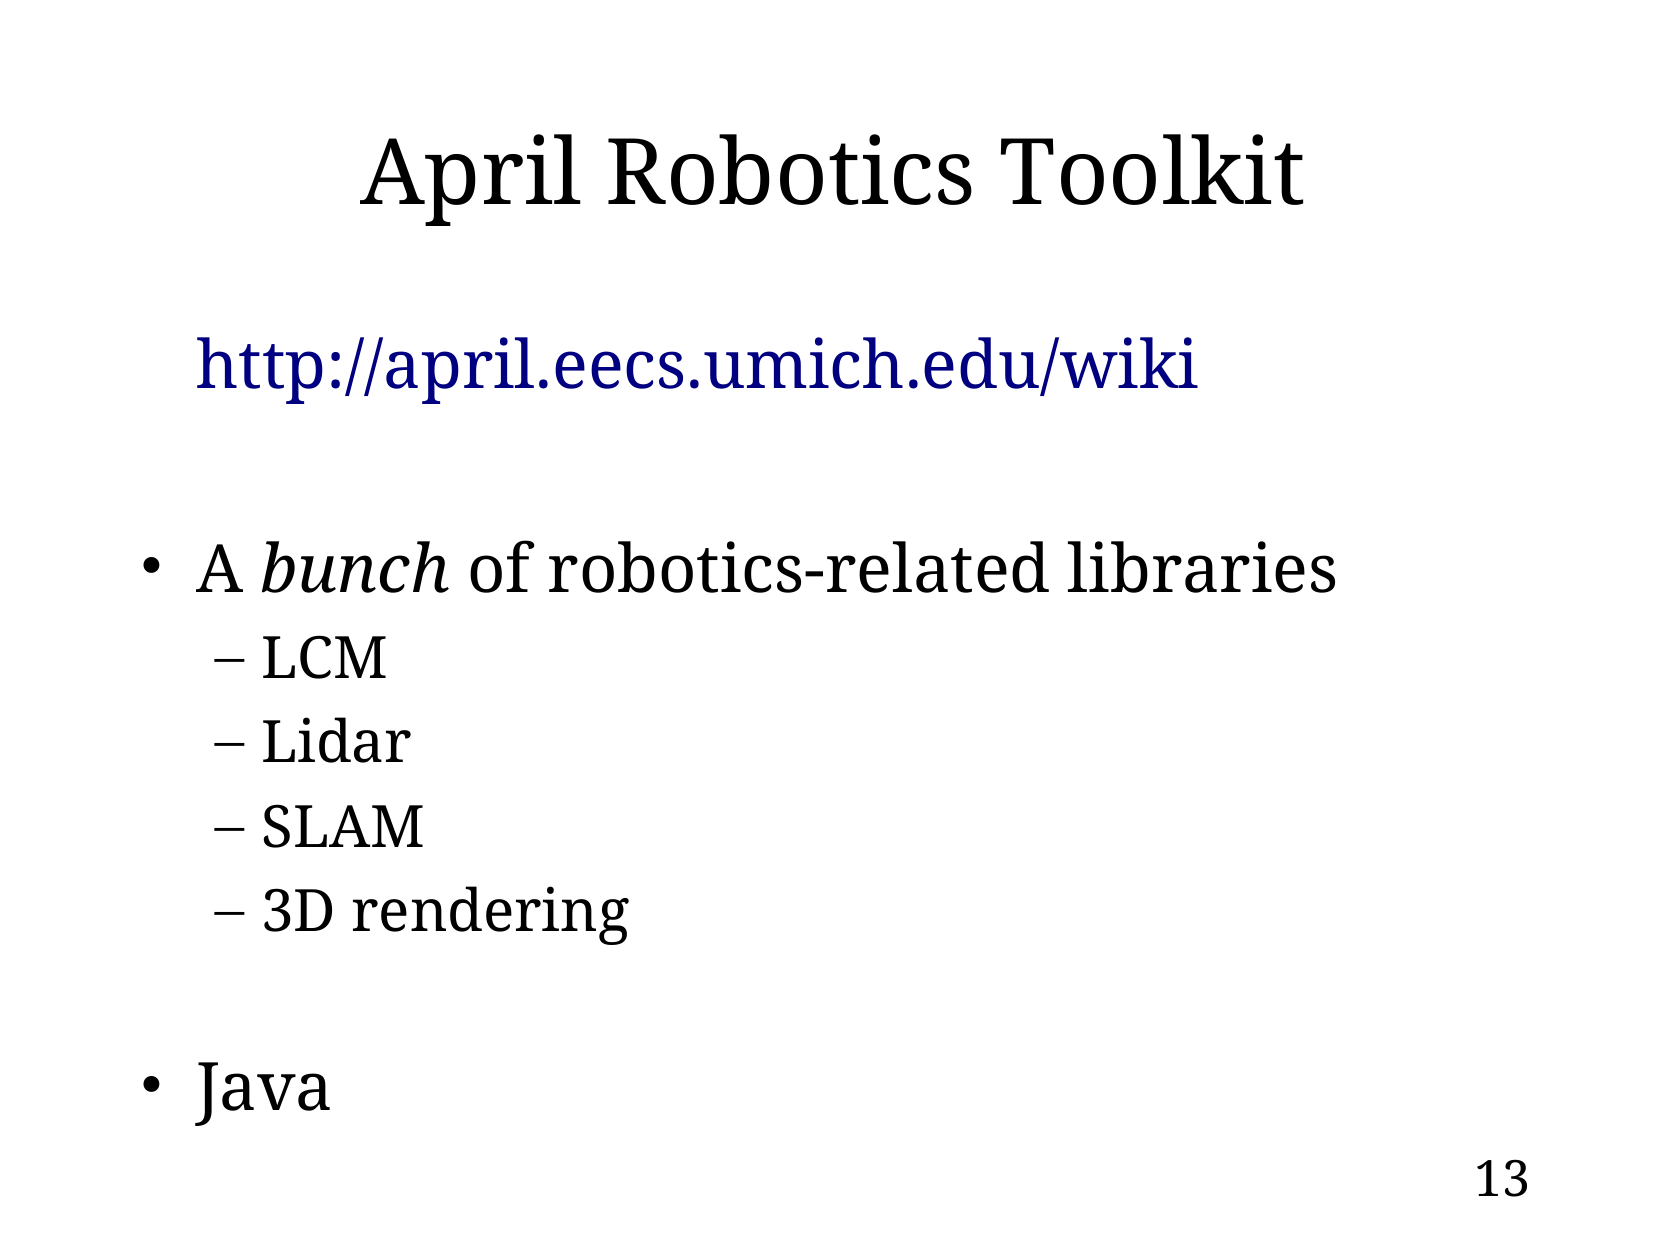

# April Robotics Toolkit
http://april.eecs.umich.edu/wiki
A bunch of robotics-related libraries
LCM
Lidar
SLAM
3D rendering
Java
13